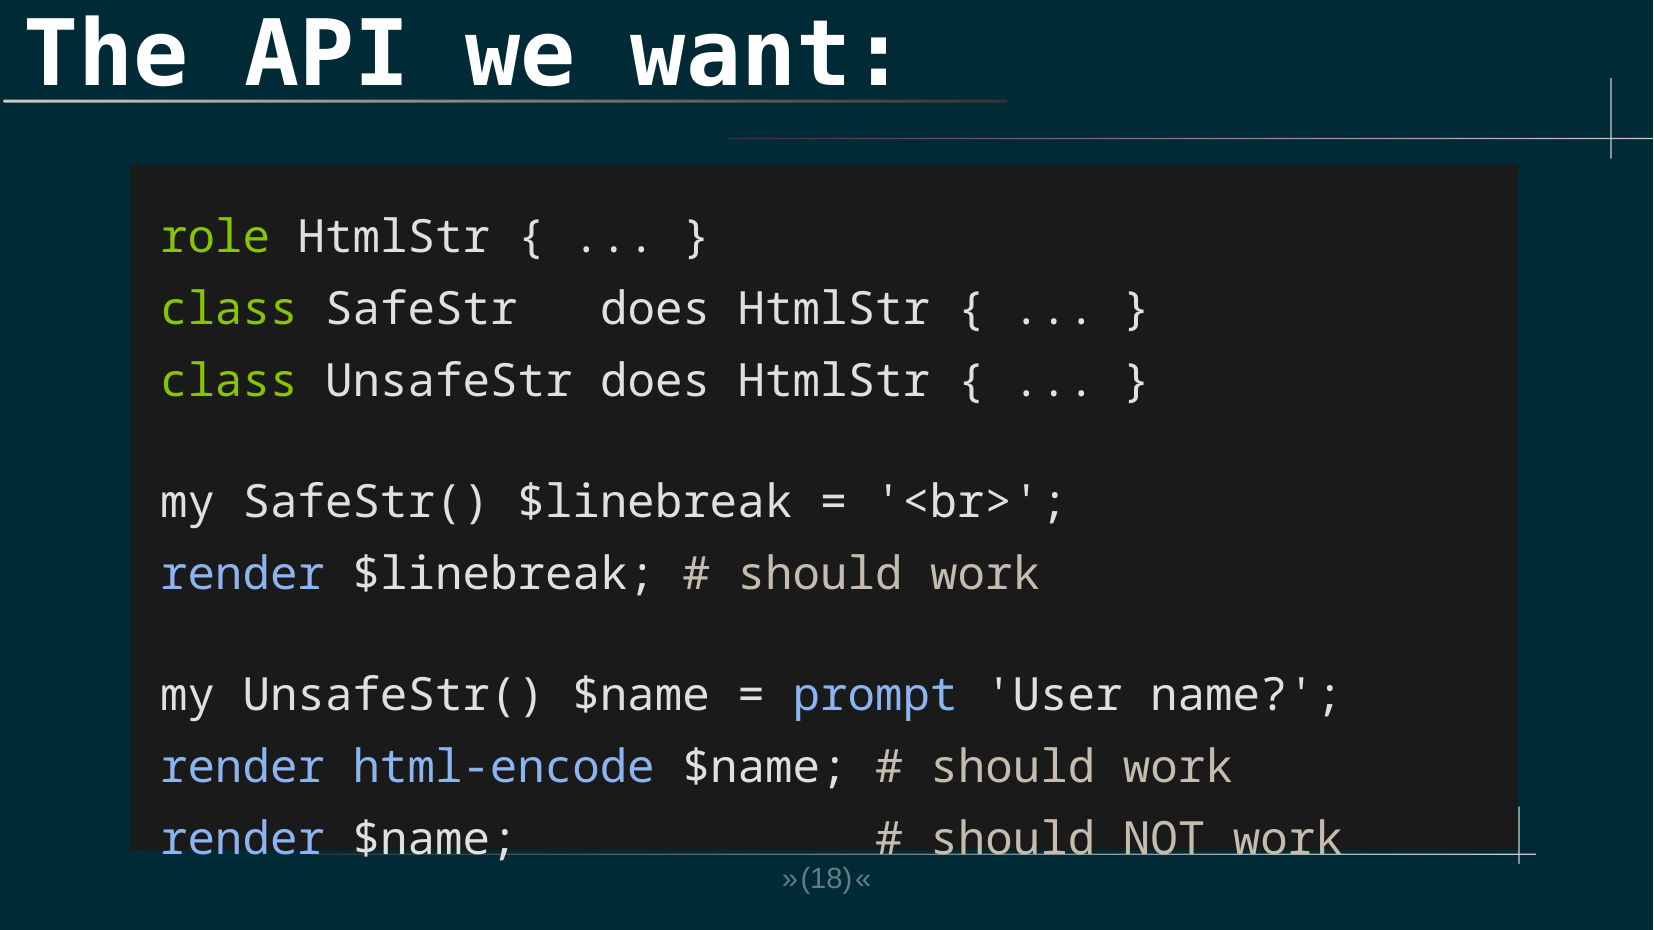

# The API we want:
role HtmlStr { ... }
class SafeStr does HtmlStr { ... }
class UnsafeStr does HtmlStr { ... }
my SafeStr() $linebreak = '<br>';
render $linebreak; # should work
my UnsafeStr() $name = prompt 'User name?';
render html-encode $name; # should work
render $name; # should NOT work